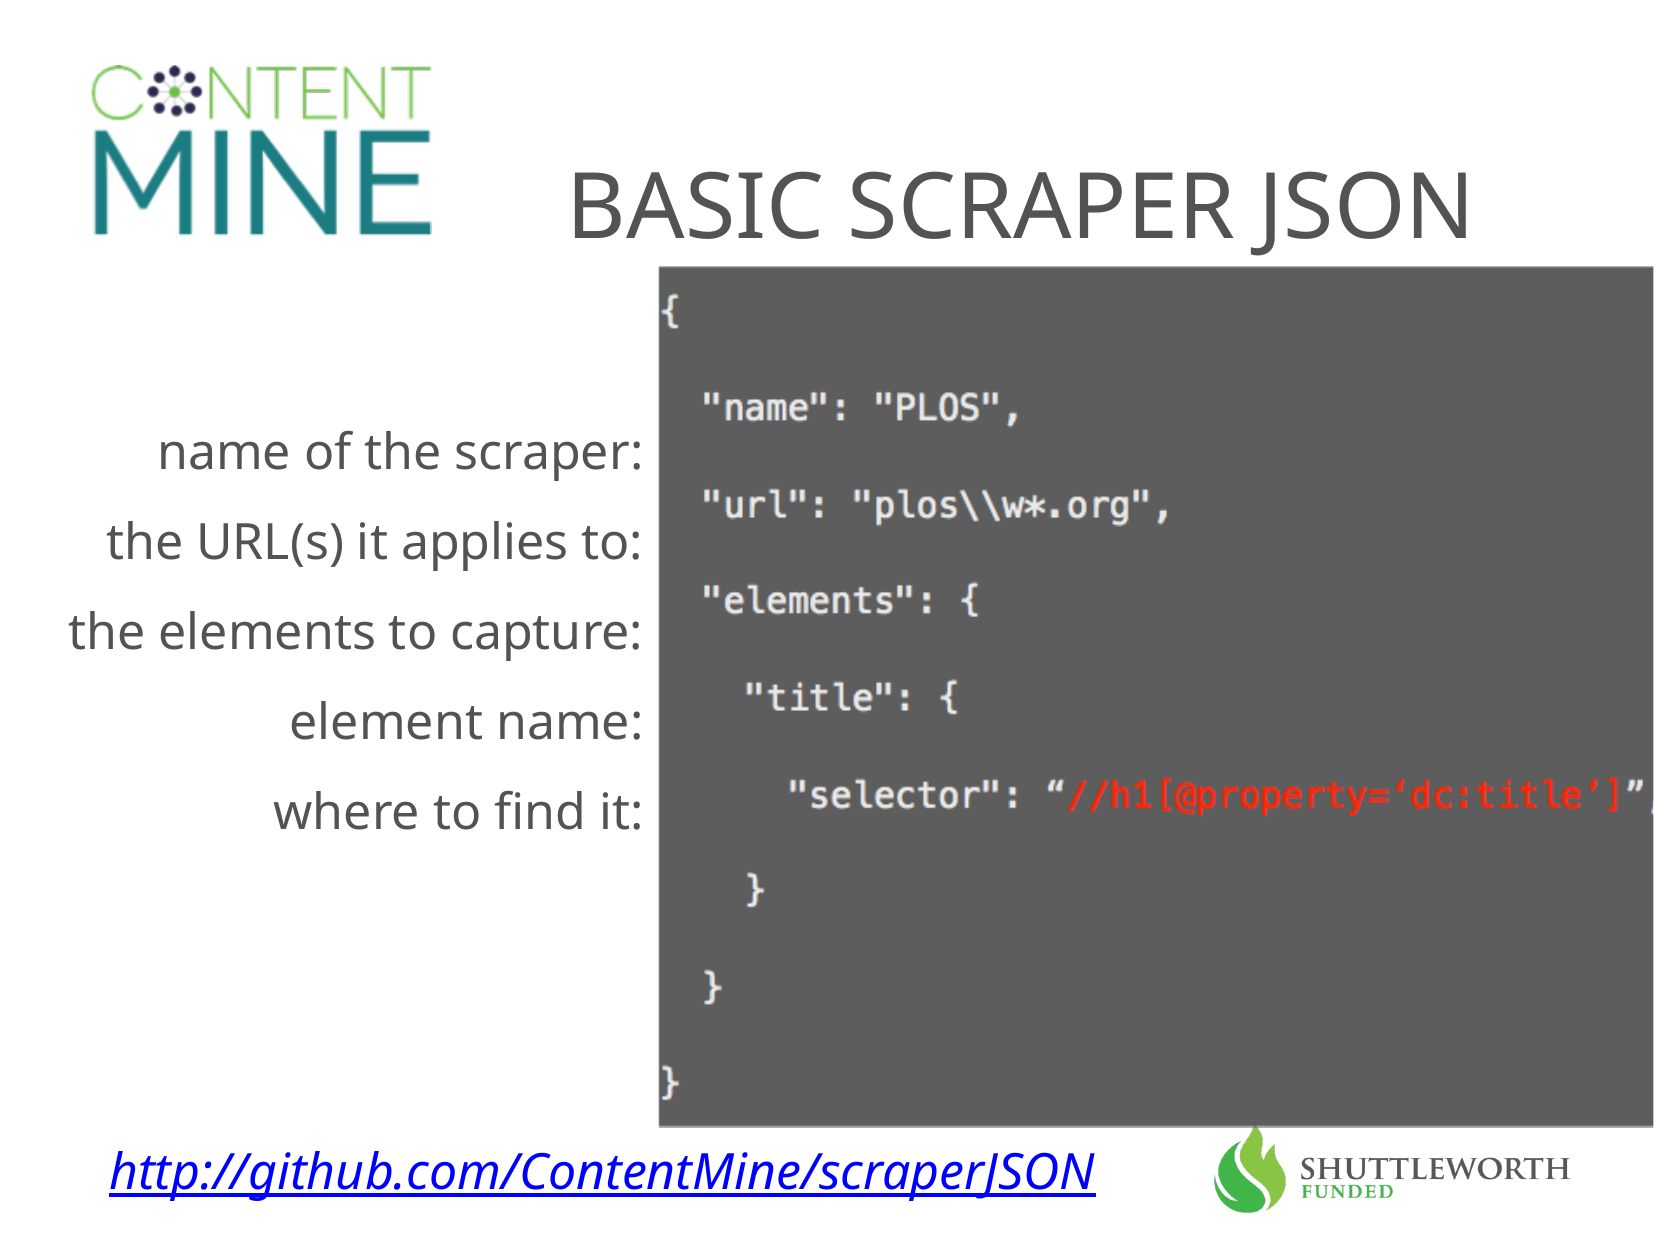

# Basic scraper json
name of the scraper:
the URL(s) it applies to:
the elements to capture:
element name:
where to find it:
http://github.com/ContentMine/scraperJSON